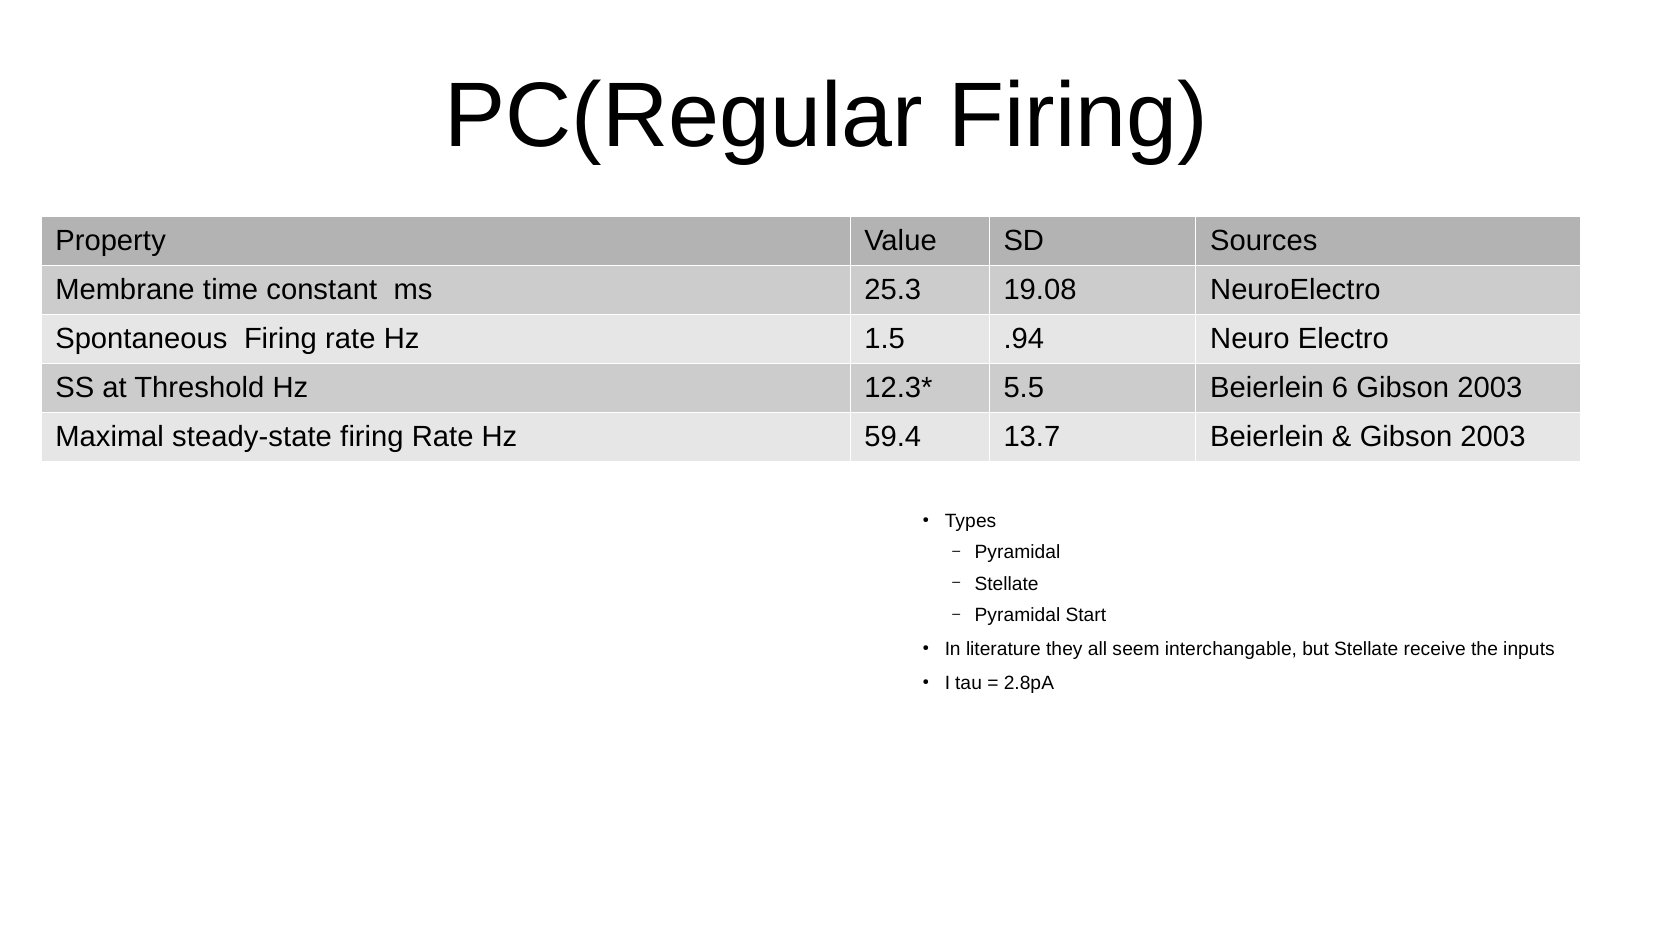

# PC(Regular Firing)
| Property | Value | SD | Sources |
| --- | --- | --- | --- |
| Membrane time constant ms | 25.3 | 19.08 | NeuroElectro |
| Spontaneous Firing rate Hz | 1.5 | .94 | Neuro Electro |
| SS at Threshold Hz | 12.3\* | 5.5 | Beierlein 6 Gibson 2003 |
| Maximal steady-state firing Rate Hz | 59.4 | 13.7 | Beierlein & Gibson 2003 |
Types
Pyramidal
Stellate
Pyramidal Start
In literature they all seem interchangable, but Stellate receive the inputs
I tau = 2.8pA